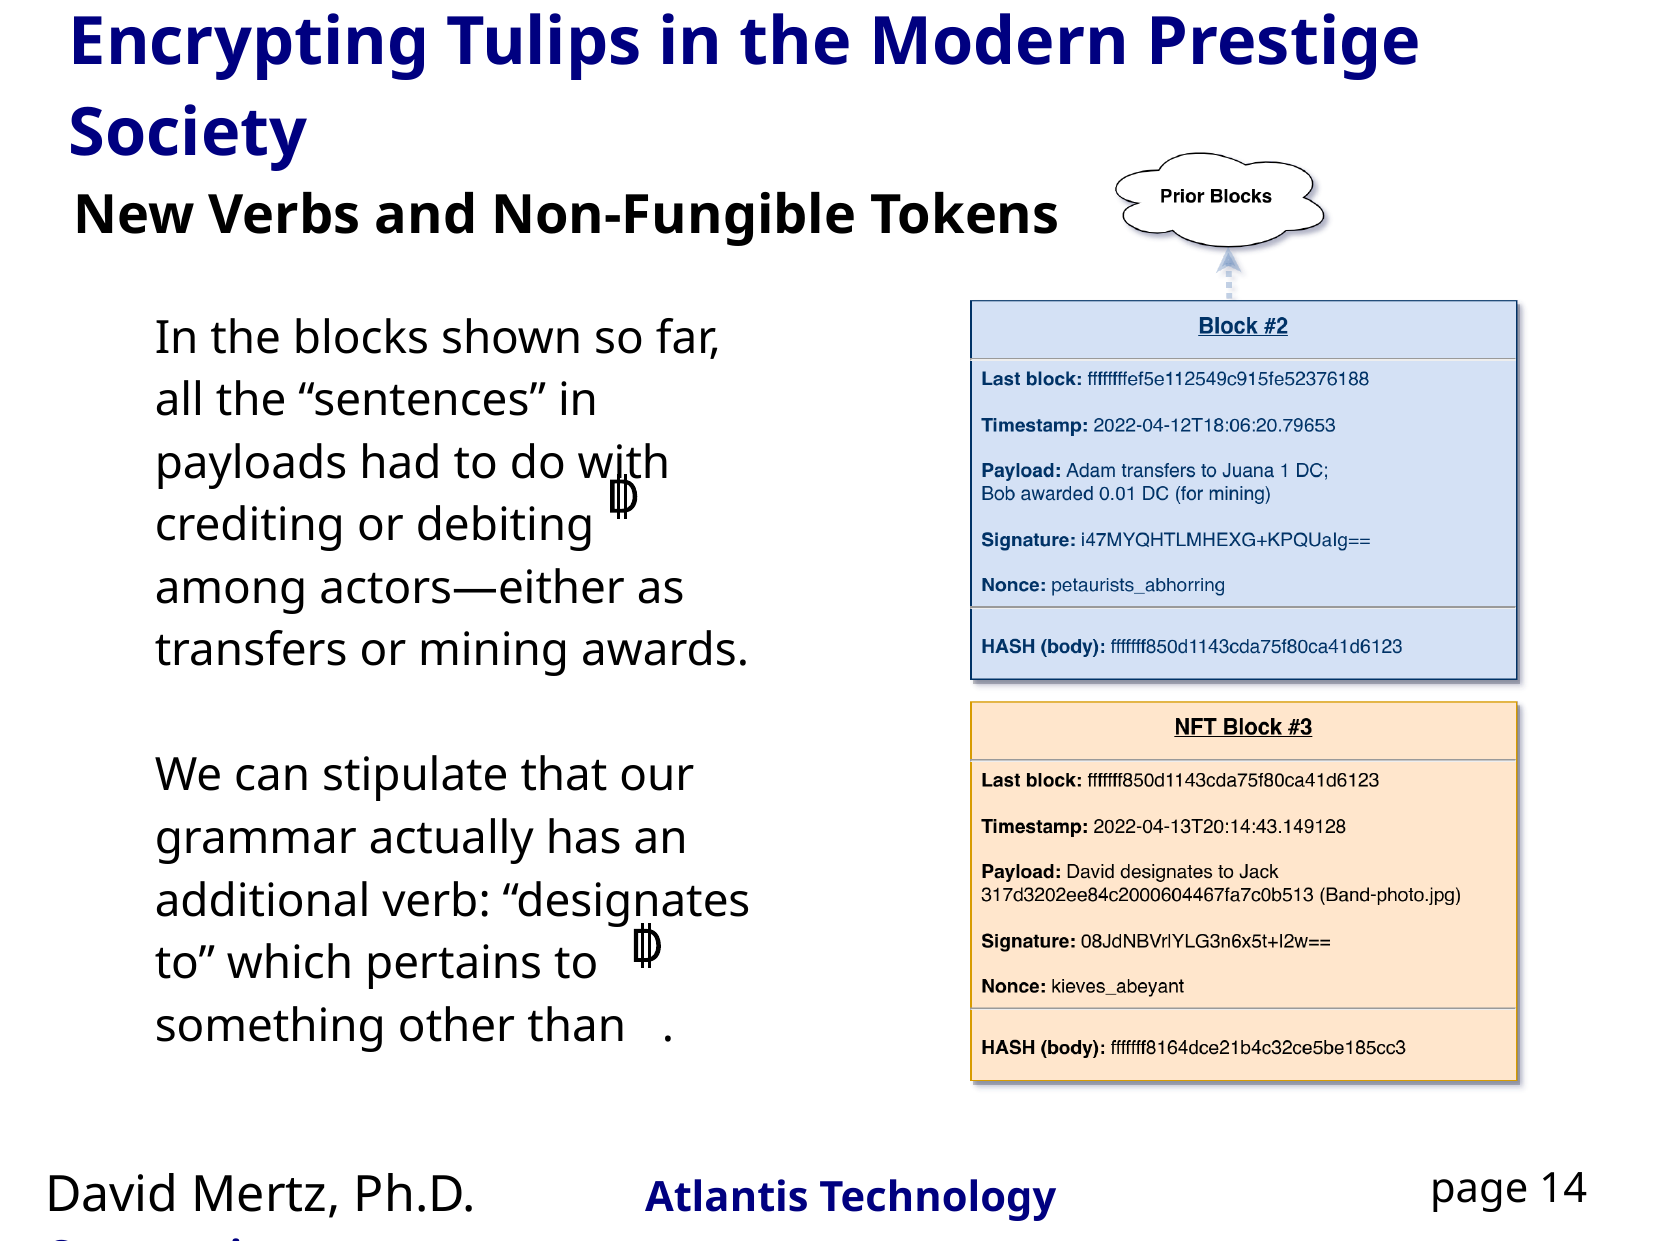

# New Verbs and Non-Fungible Tokens
In the blocks shown so far, all the “sentences” in payloads had to do with crediting or debiting among actors—either as transfers or mining awards.
We can stipulate that our grammar actually has an additional verb: “designates to” which pertains to something other than .